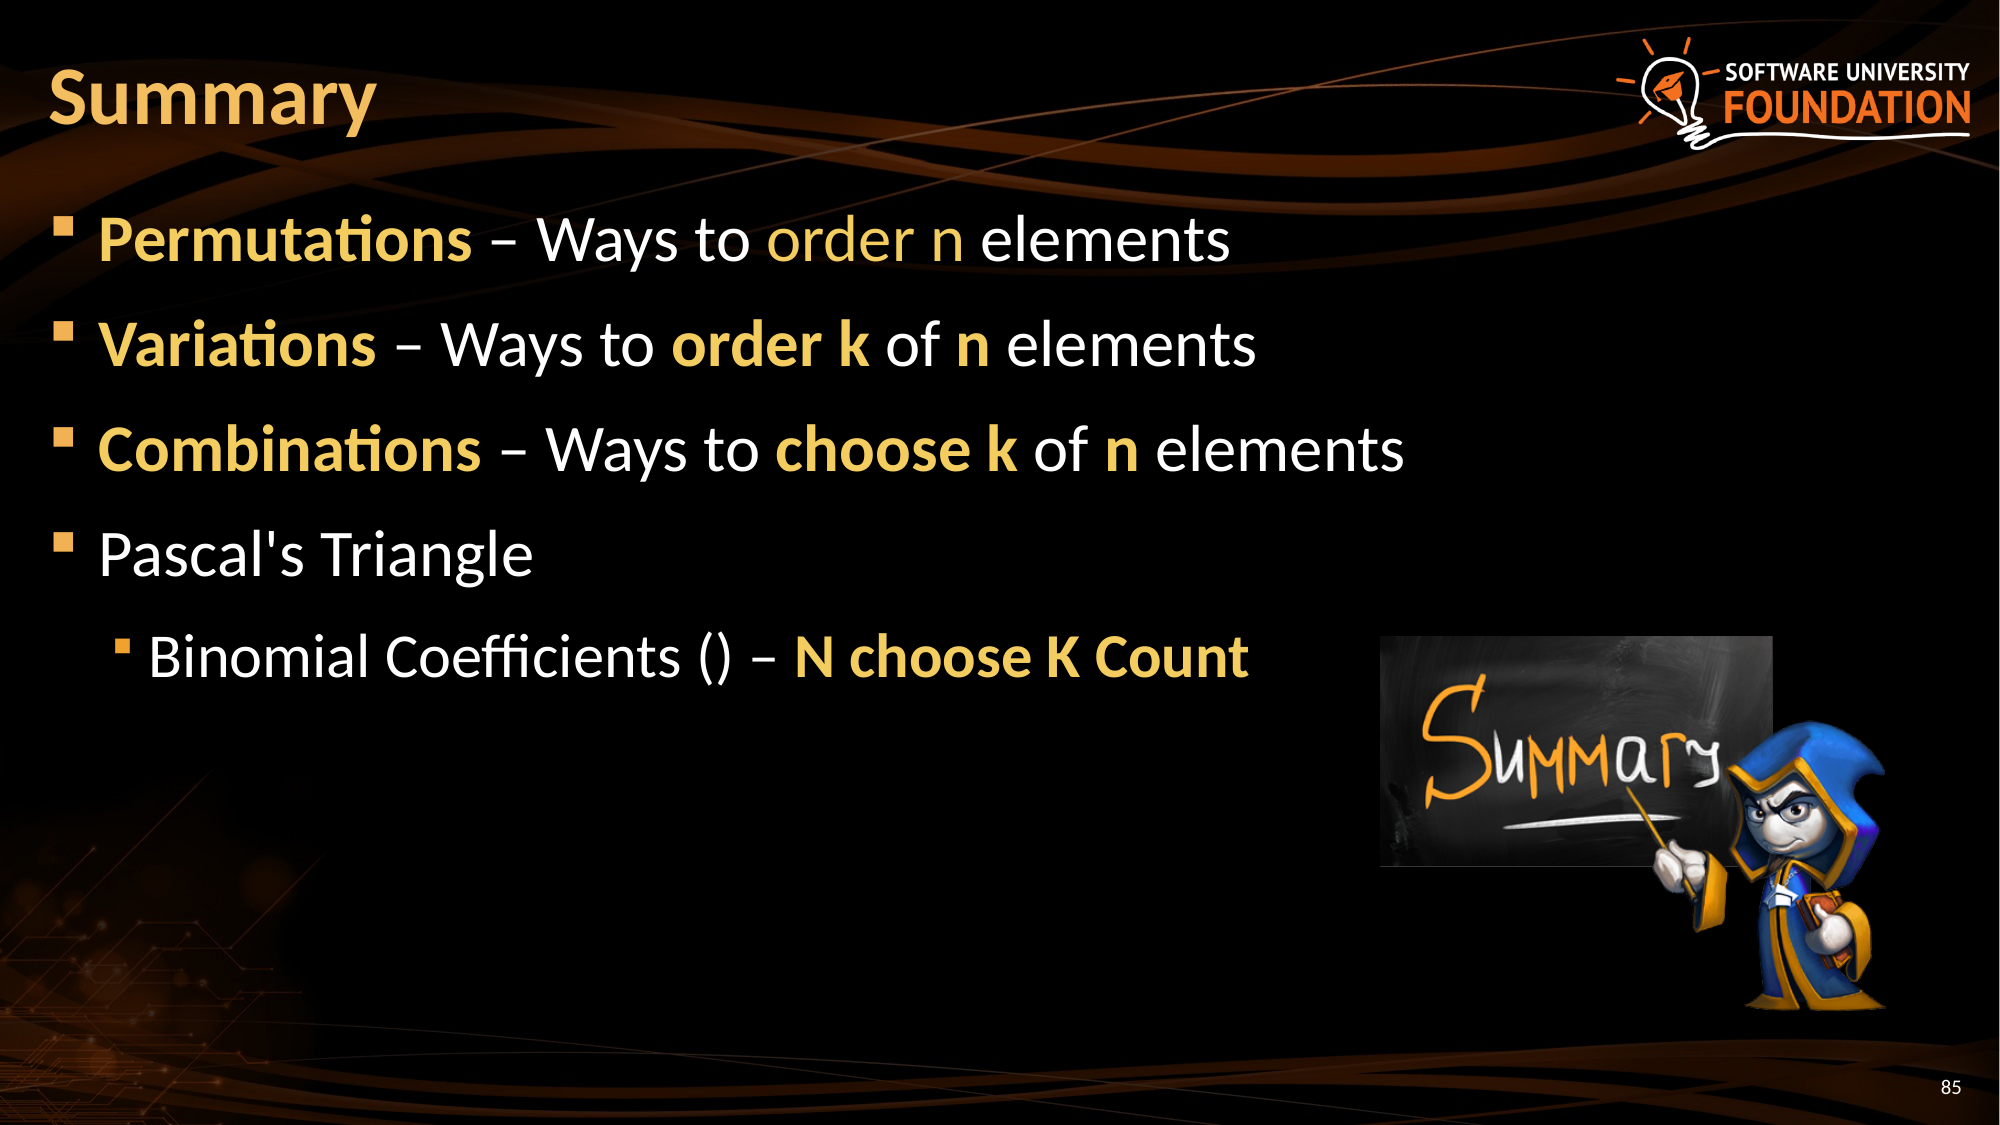

# Summary
Permutations – Ways to order n elements
Variations – Ways to order k of n elements
Combinations – Ways to choose k of n elements
Pascal's Triangle
Binomial Coefficients () – N choose K Count